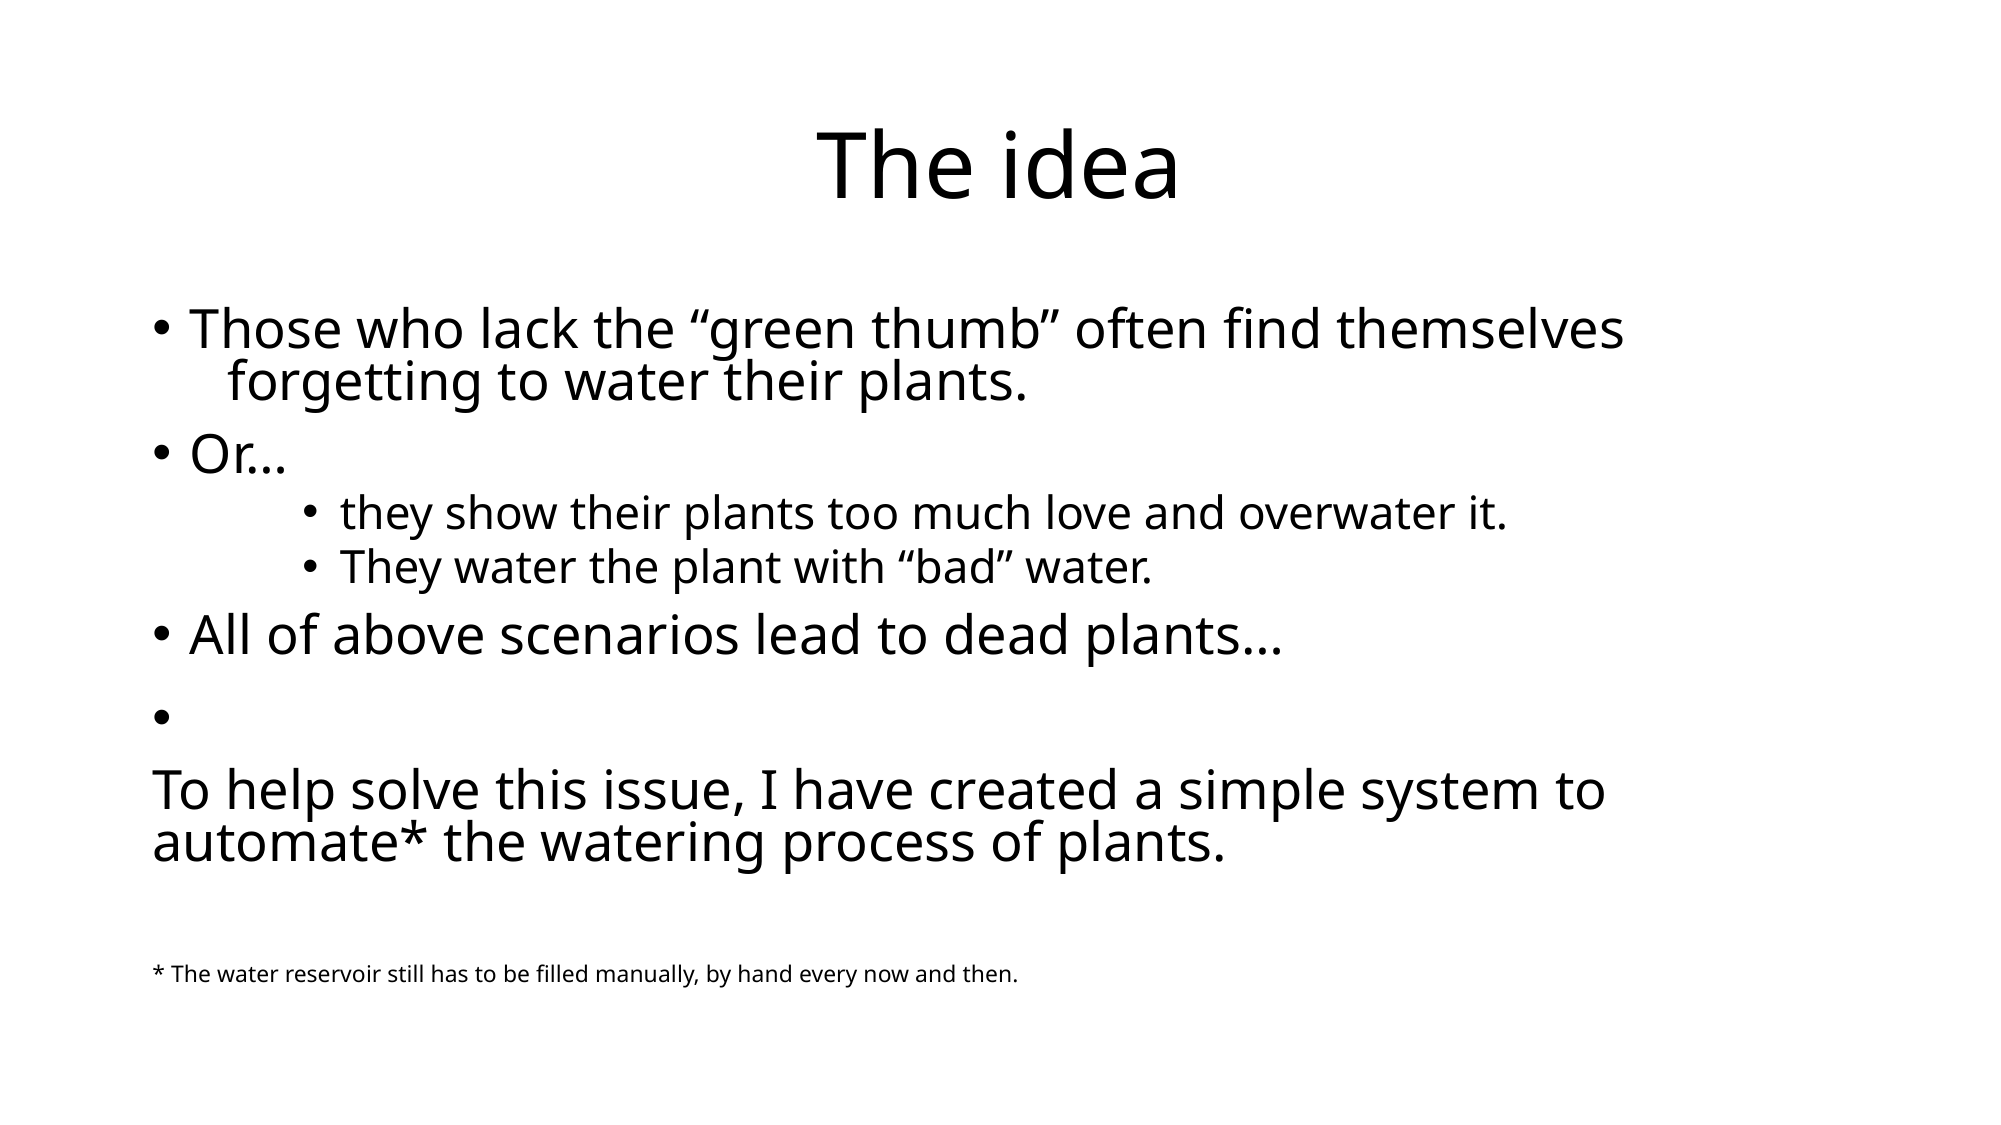

# The idea
Those who lack the “green thumb” often find themselves forgetting to water their plants.
Or…
they show their plants too much love and overwater it.
They water the plant with “bad” water.
All of above scenarios lead to dead plants…
To help solve this issue, I have created a simple system to automate* the watering process of plants.
* The water reservoir still has to be filled manually, by hand every now and then.